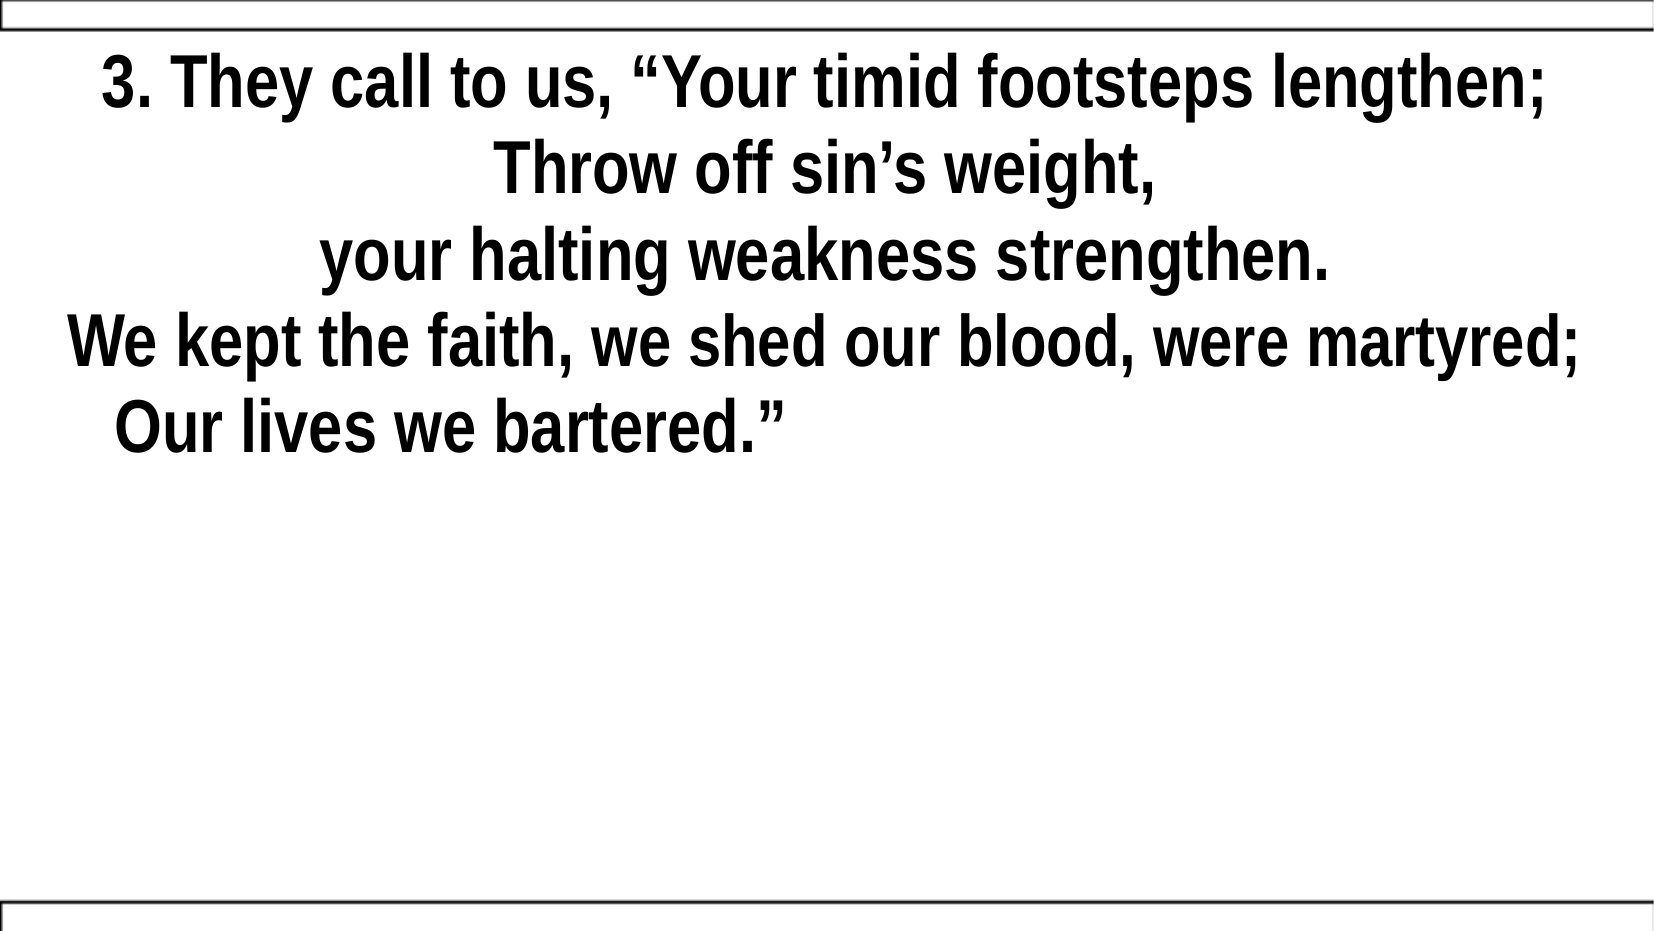

3. They call to us, “Your timid footsteps lengthen;
Throw off sin’s weight,
your halting weakness strengthen.
We kept the faith, we shed our blood, were martyred;
Our lives we bartered.”